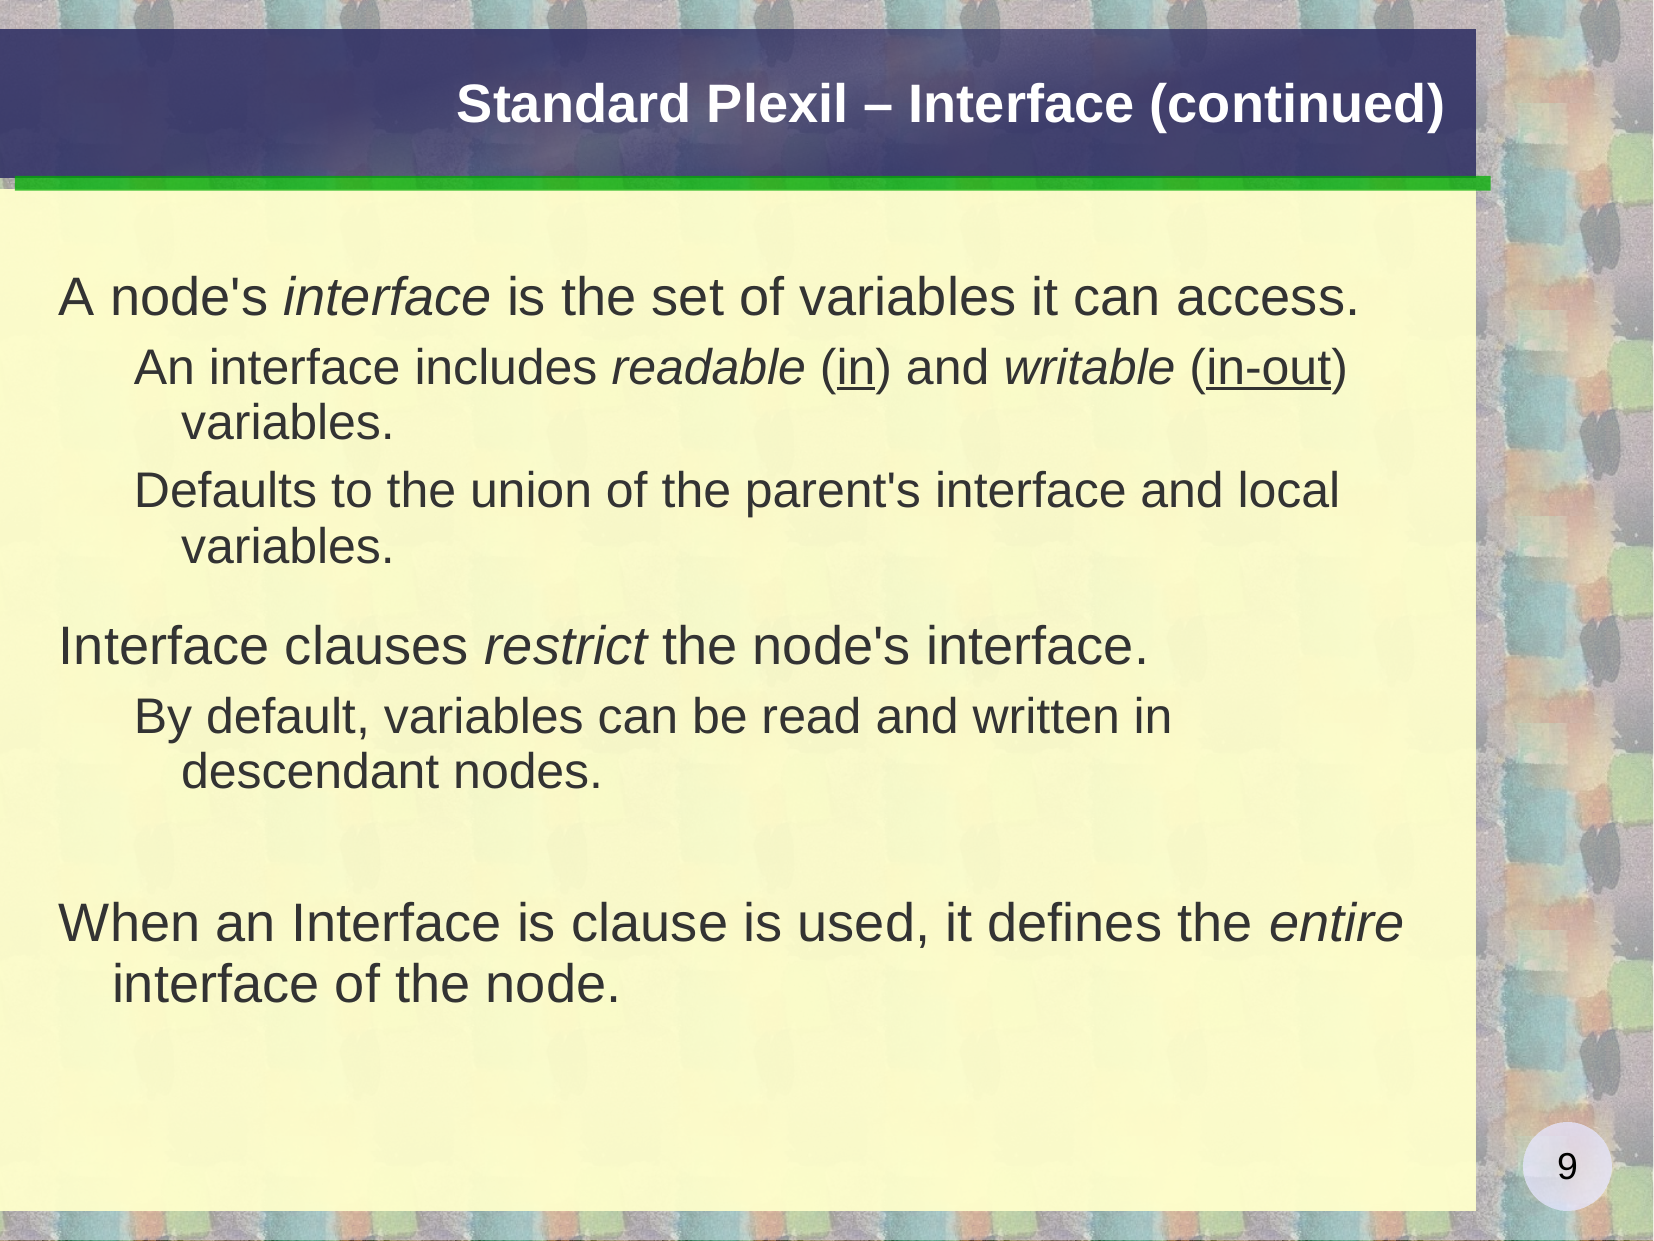

# Standard Plexil – Interface (continued)
A node's interface is the set of variables it can access.
An interface includes readable (in) and writable (in-out) variables.
Defaults to the union of the parent's interface and local variables.
Interface clauses restrict the node's interface.
By default, variables can be read and written in descendant nodes.
When an Interface is clause is used, it defines the entire interface of the node.